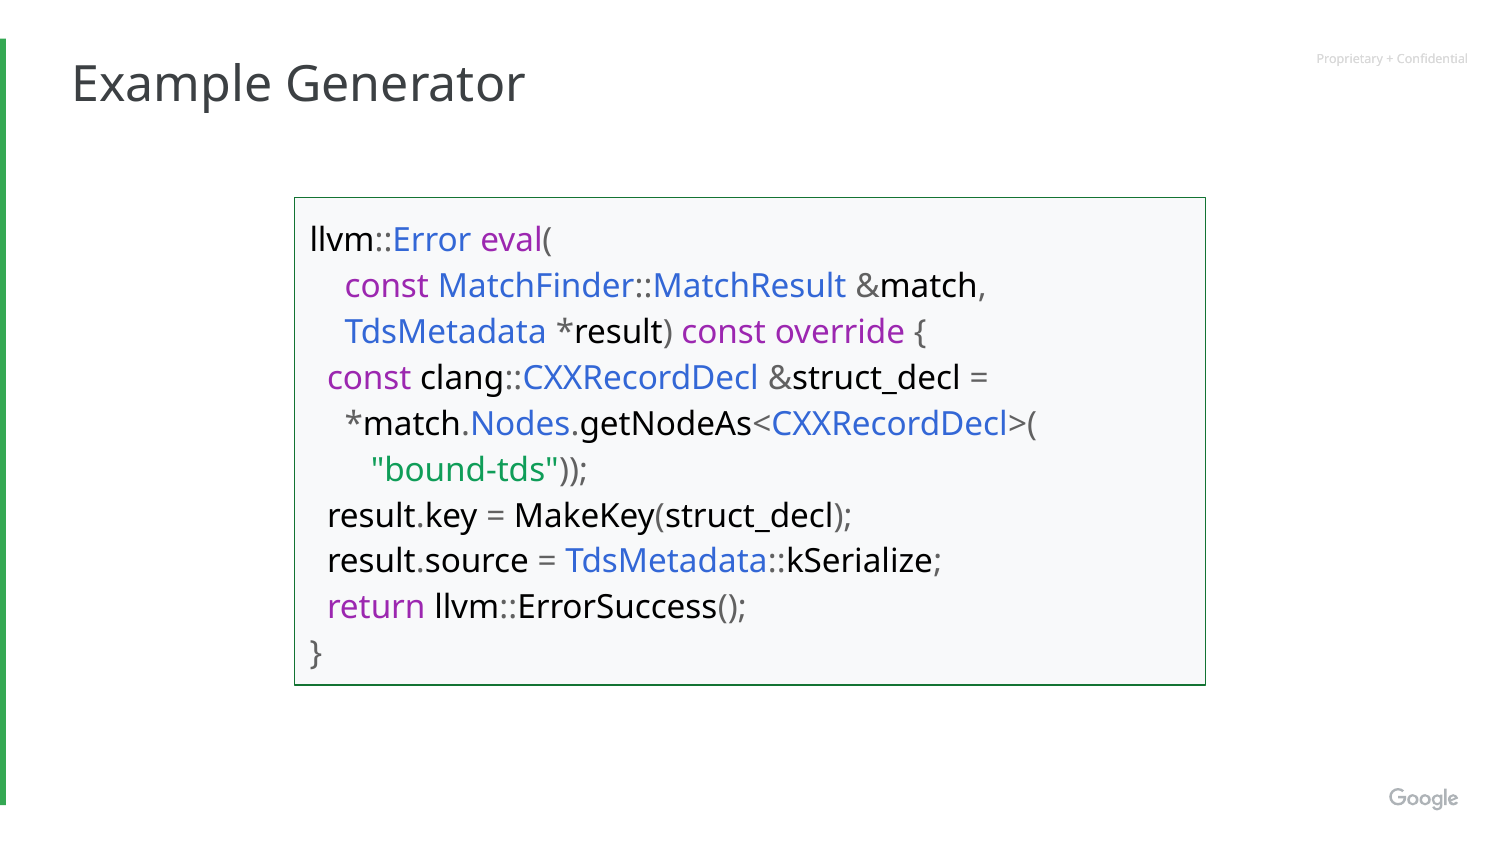

Example Generator
# llvm::Error eval(
 const MatchFinder::MatchResult &match,
 TdsMetadata *result) const override {
 const clang::CXXRecordDecl &struct_decl =
 *match.Nodes.getNodeAs<CXXRecordDecl>(
 "bound-tds"));
 result.key = MakeKey(struct_decl);
 result.source = TdsMetadata::kSerialize;
 return llvm::ErrorSuccess();
}